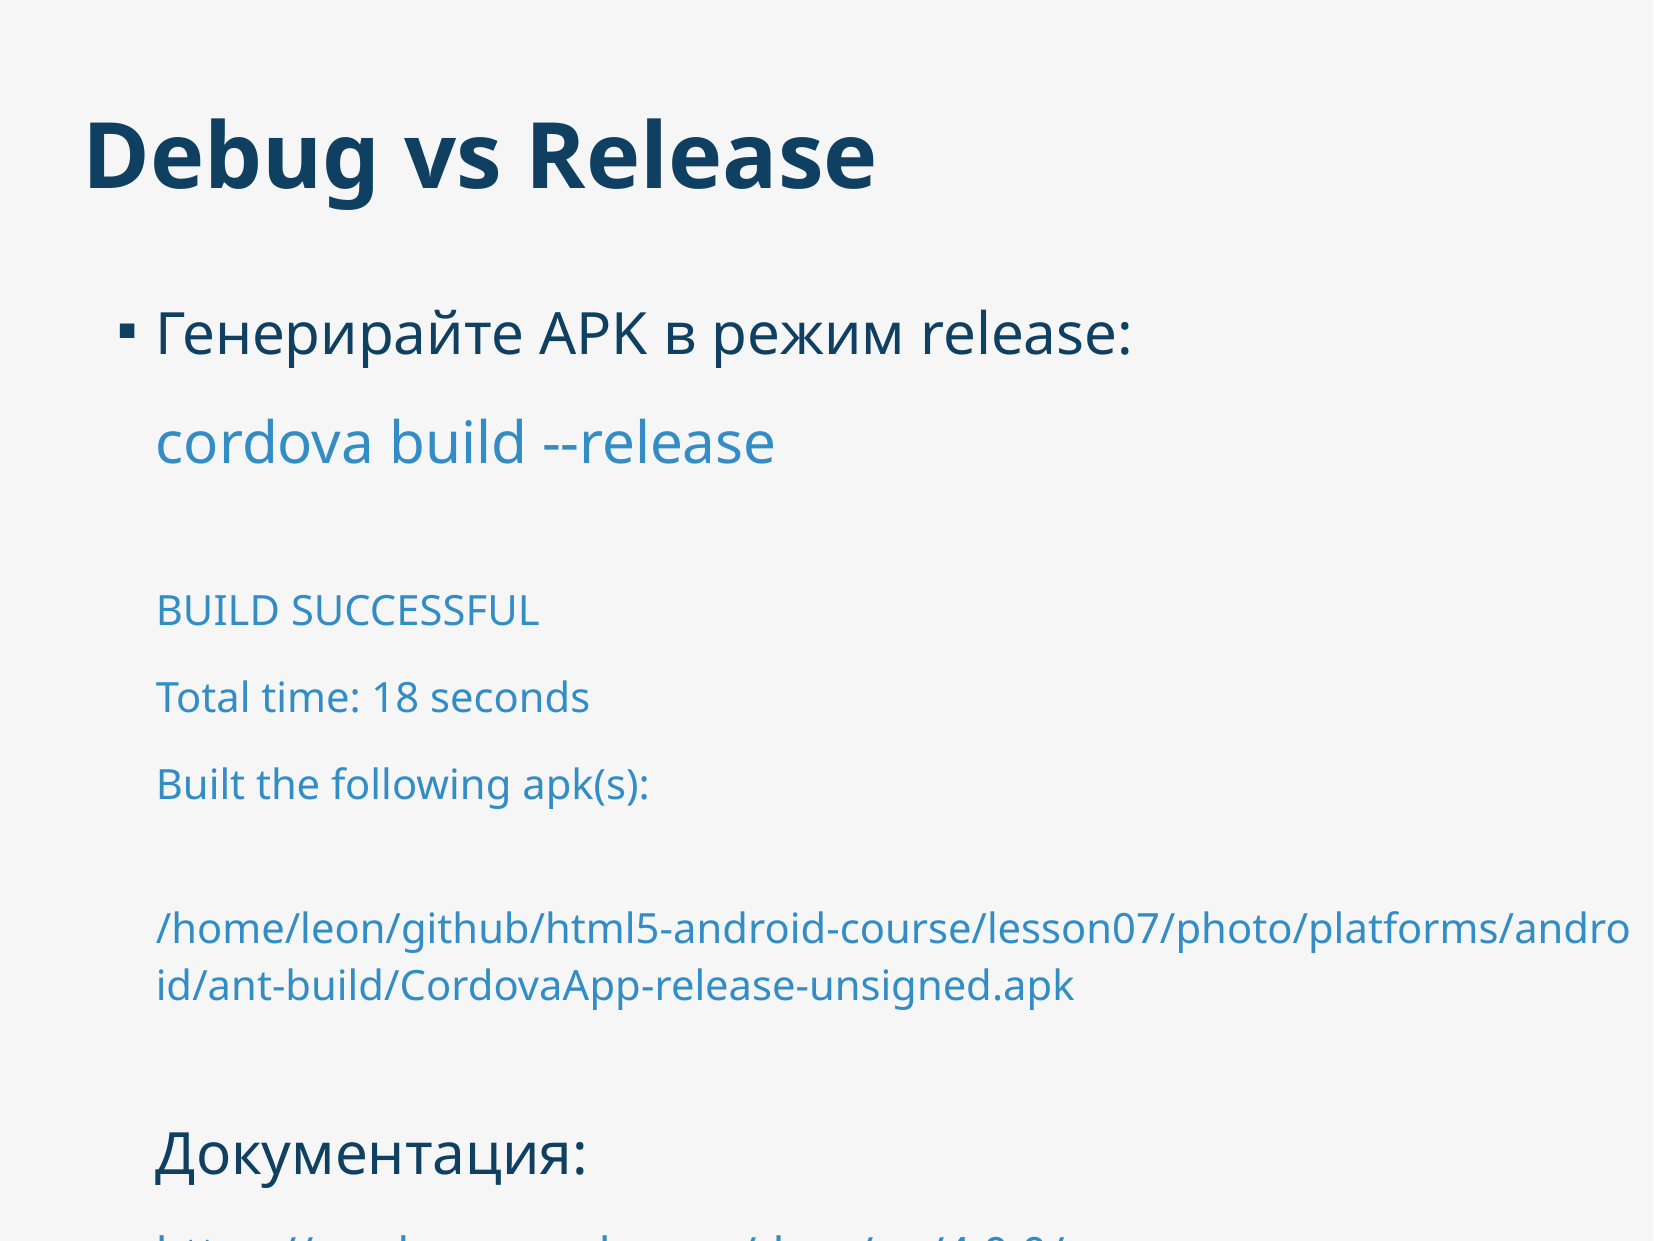

# Debug vs Release
Генерирайте APK в режим release:
cordova build --release
BUILD SUCCESSFUL
Total time: 18 seconds
Built the following apk(s):
 /home/leon/github/html5-android-course/lesson07/photo/platforms/android/ant-build/CordovaApp-release-unsigned.apk
Документация:
https://cordova.apache.org/docs/en/4.0.0/guide_platforms_android_index.md.html